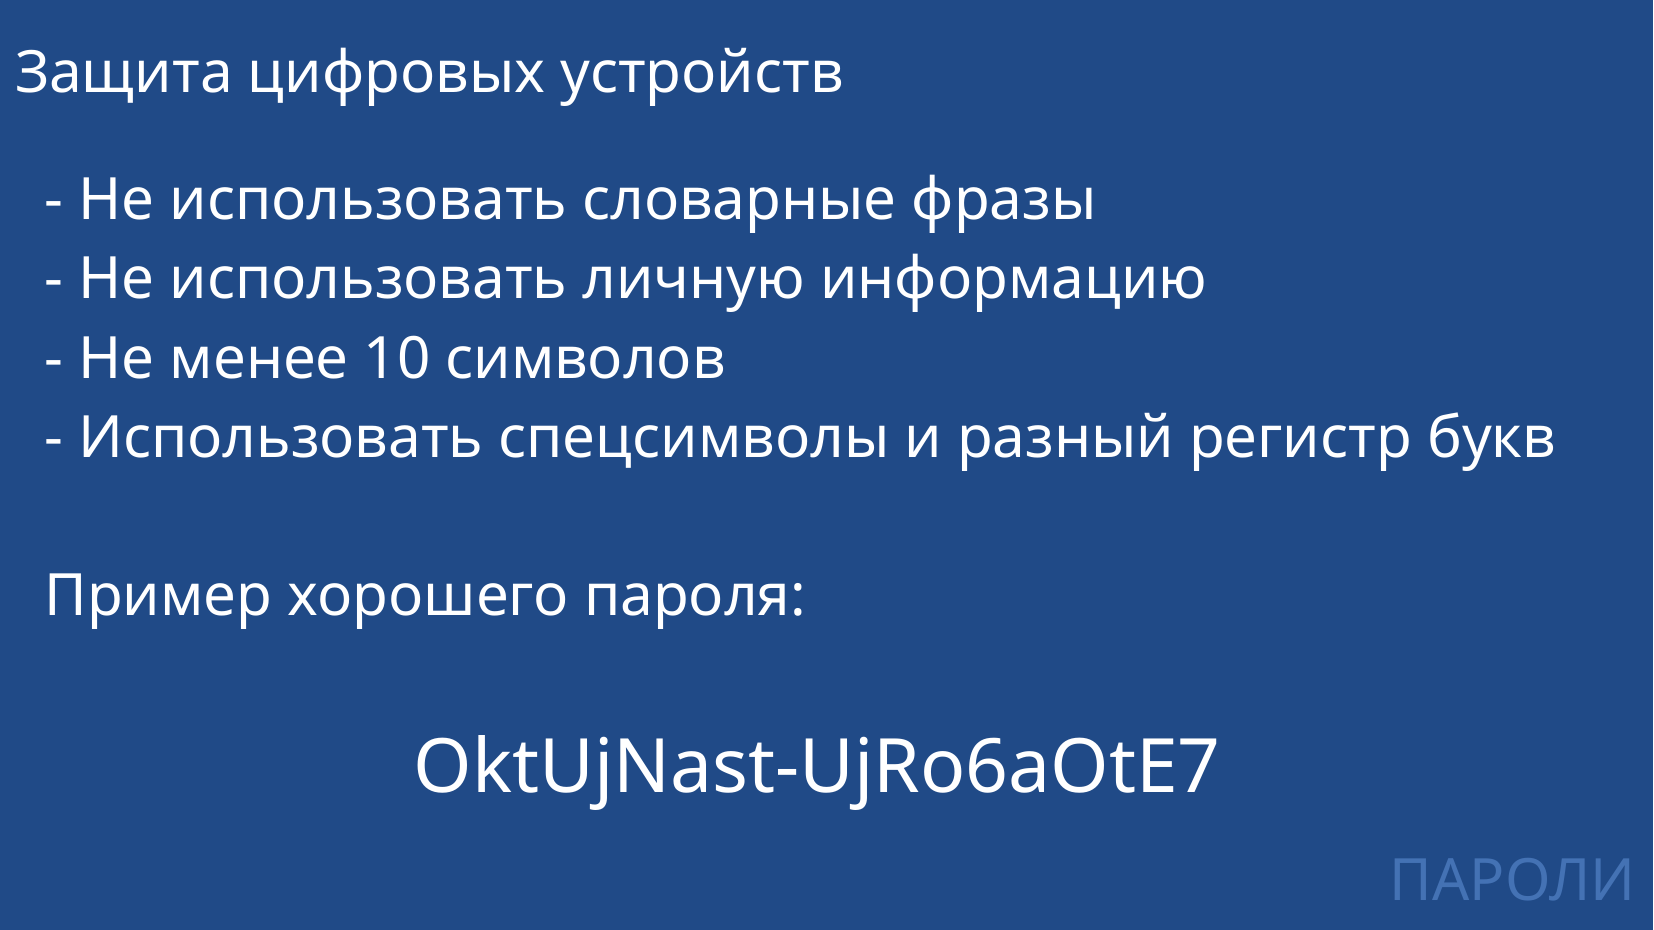

Защита цифровых устройств
- Не использовать словарные фразы
- Не использовать личную информацию
- Не менее 10 символов
- Использовать спецсимволы и разный регистр букв
Пример хорошего пароля:
OktUjNast-UjRo6aOtE7
ПАРОЛИ